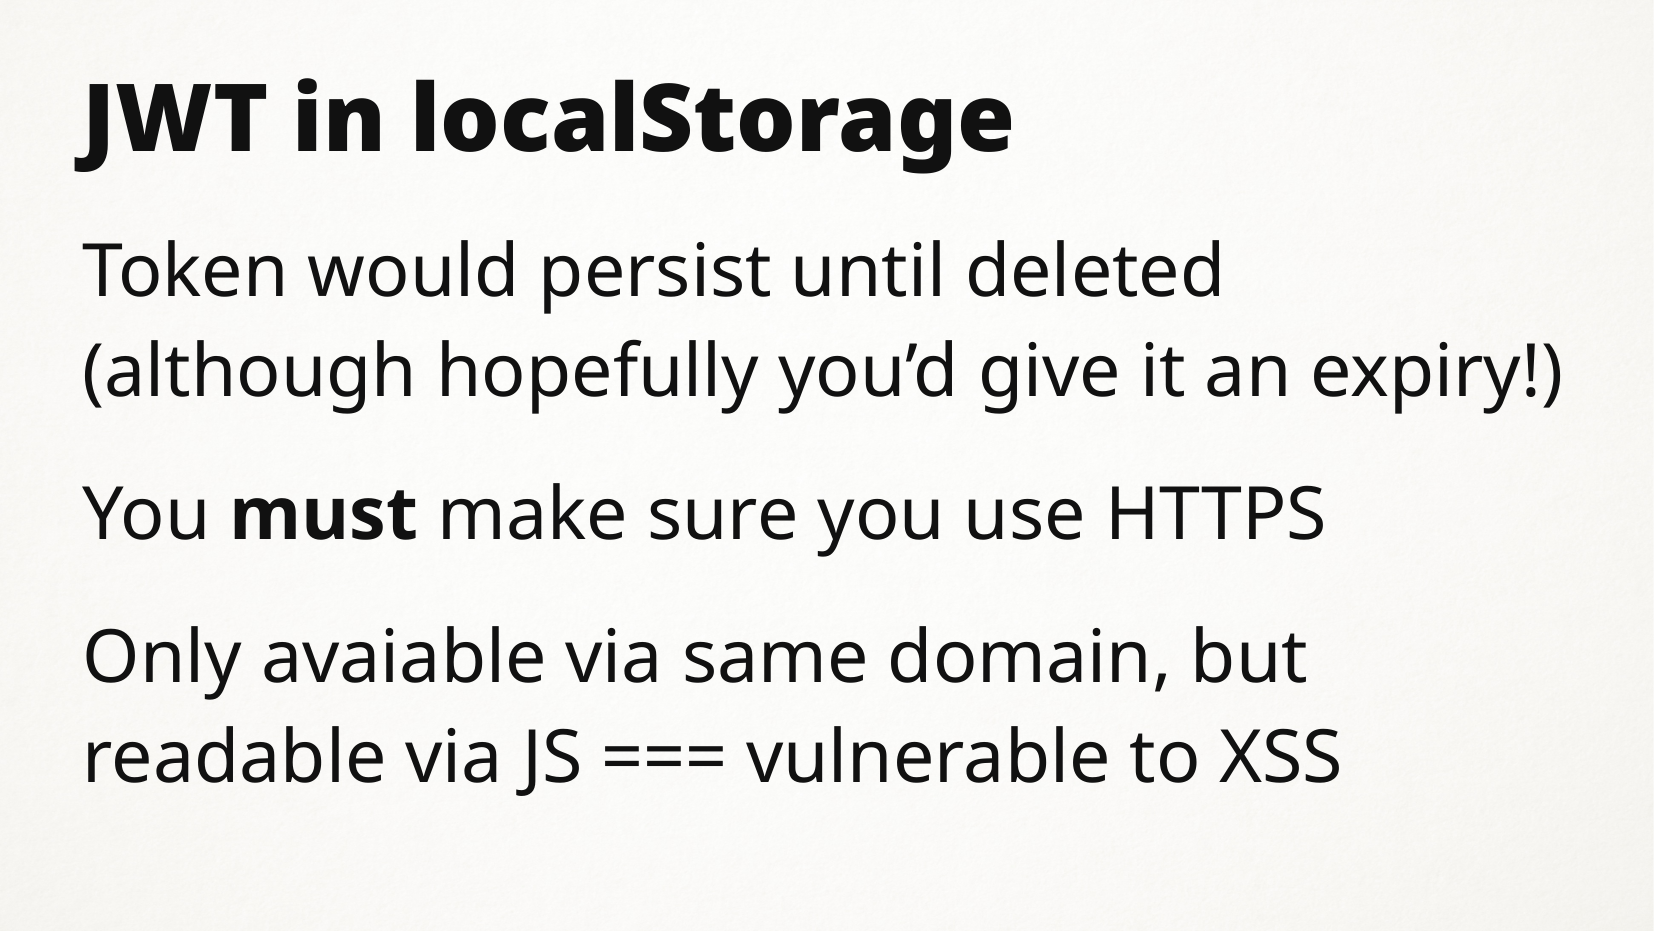

# JWT in localStorage
Token would persist until deleted (although hopefully you’d give it an expiry!)
You must make sure you use HTTPS
Only avaiable via same domain, but readable via JS === vulnerable to XSS